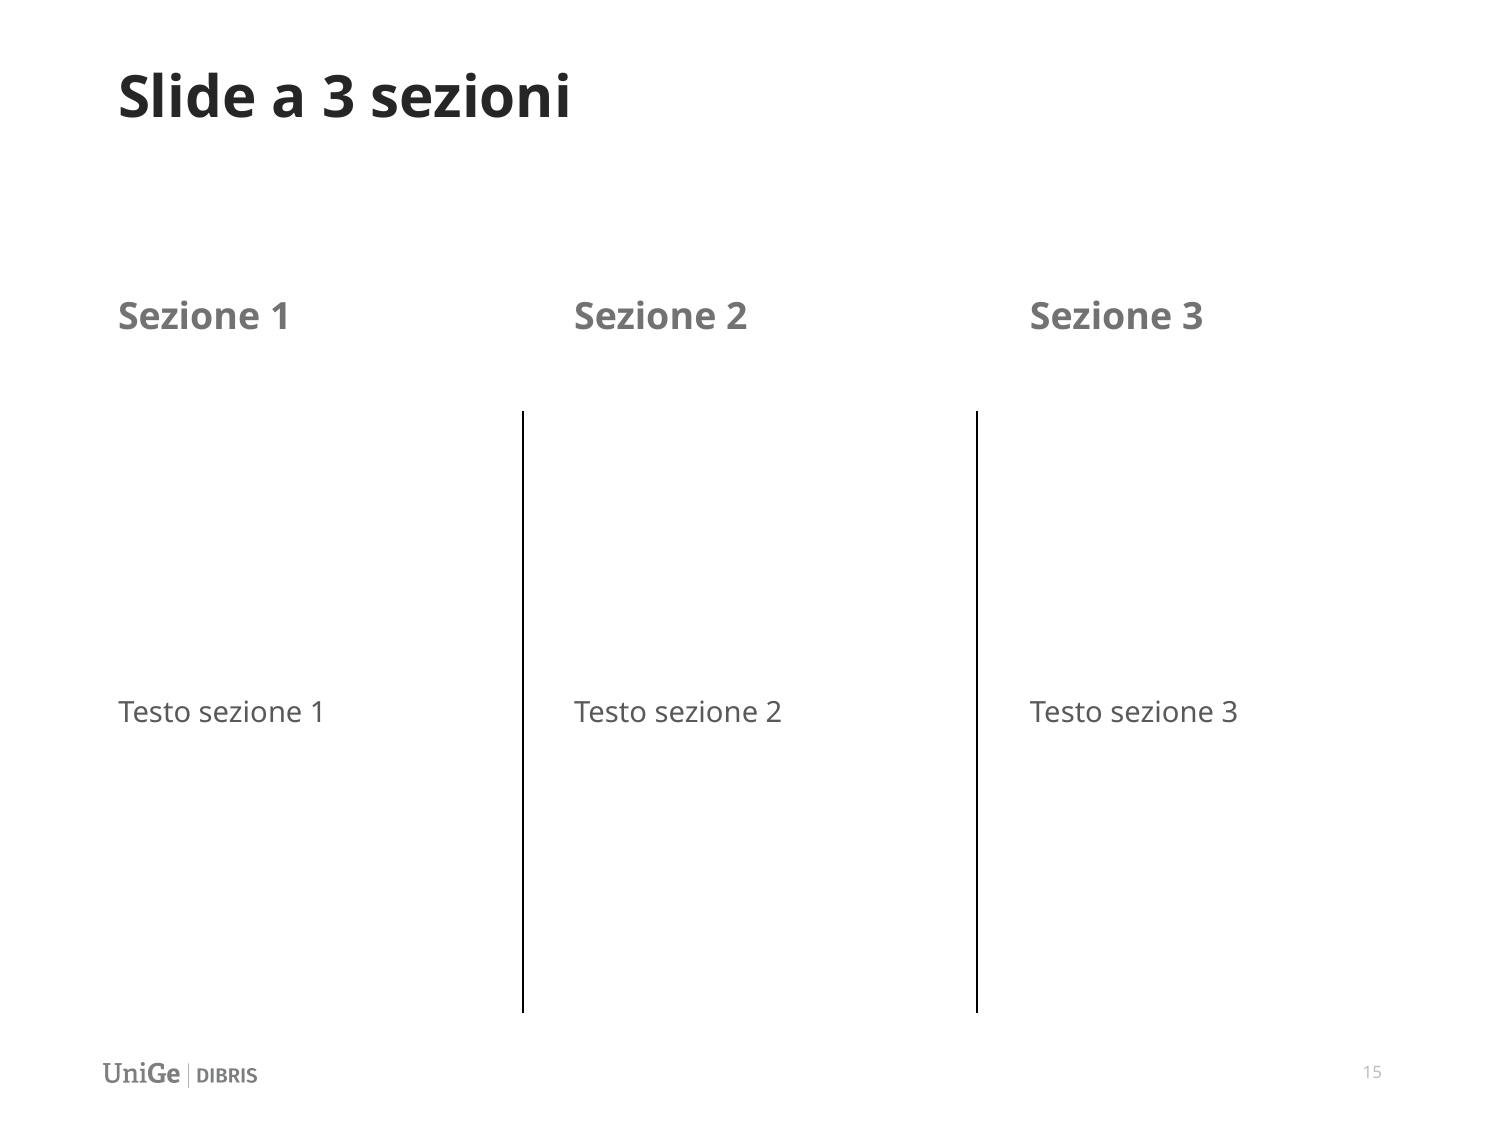

Slide a 3 sezioni
Sezione 1
Sezione 2
Sezione 3
# Testo sezione 1
Testo sezione 2
Testo sezione 3
15